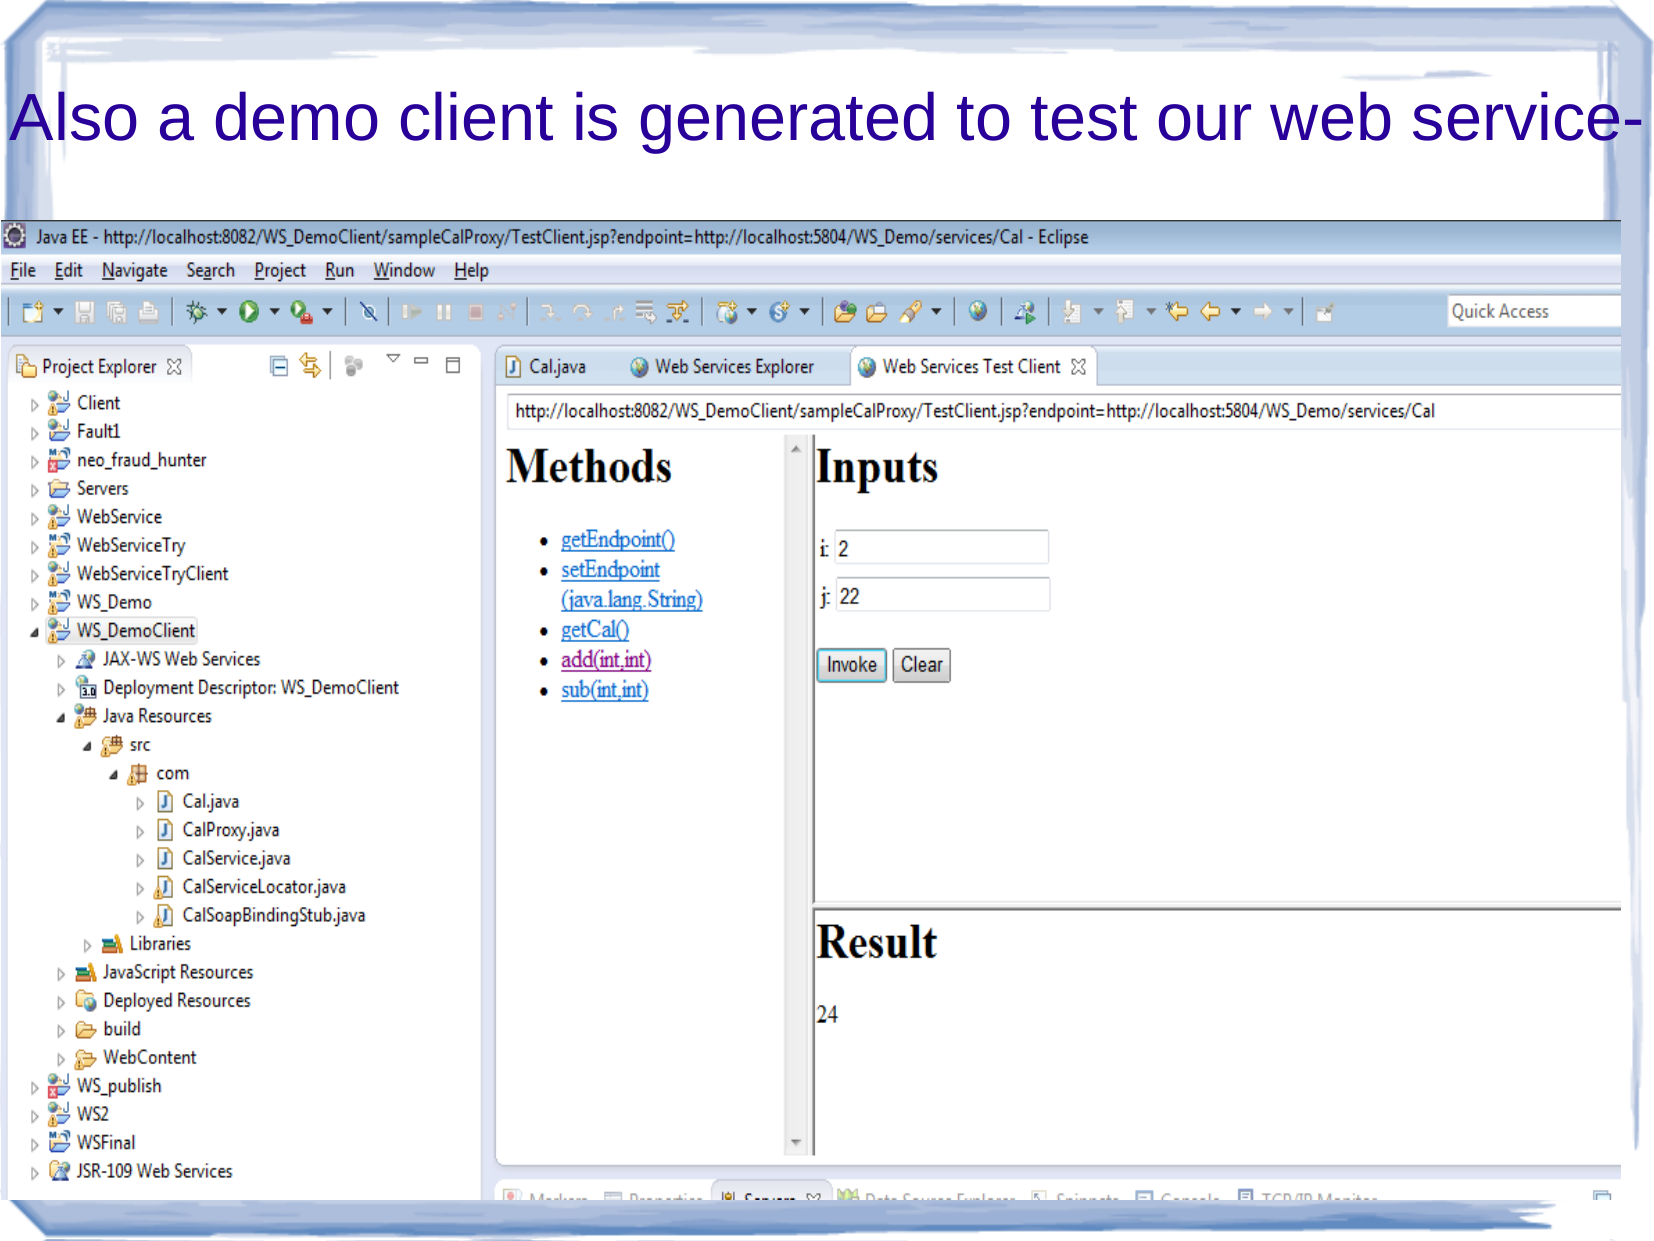

# Also a demo client is generated to test our web service-
11